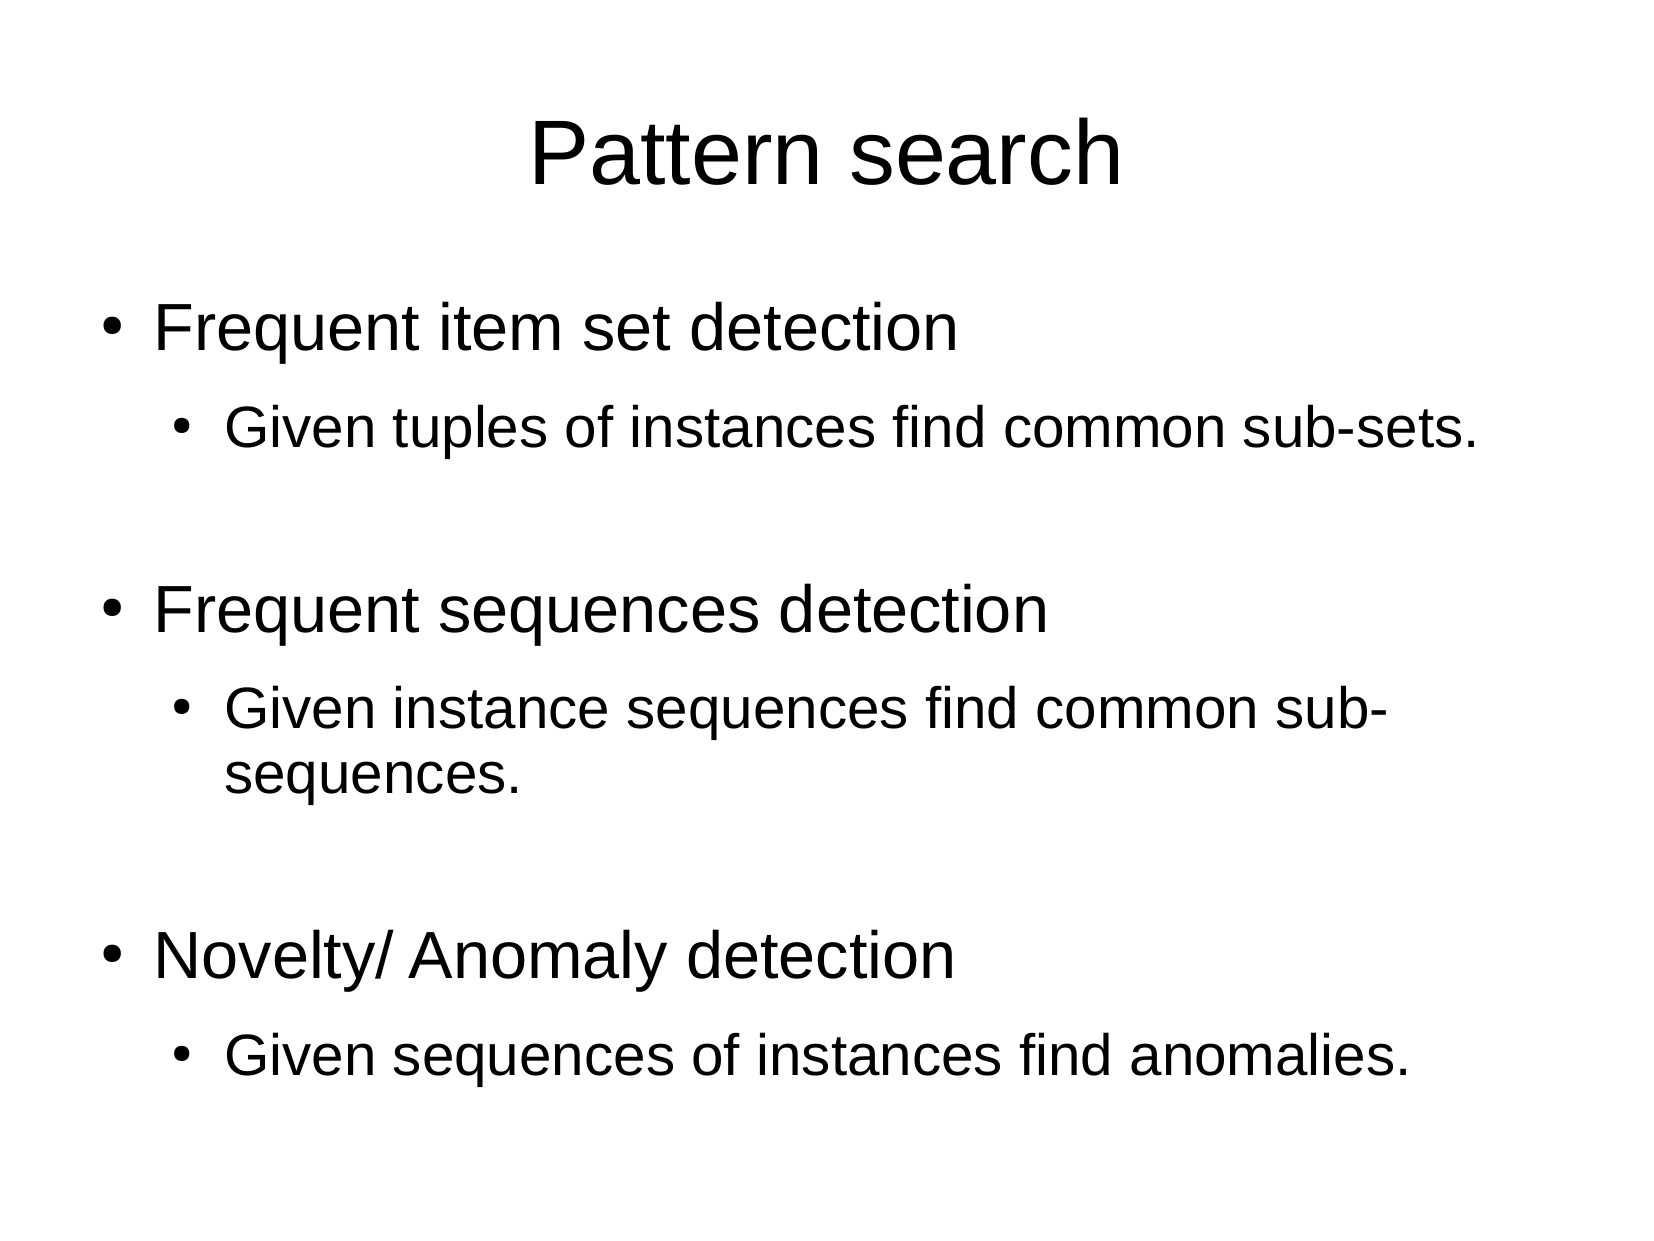

# Pattern search
Frequent item set detection
Given tuples of instances find common sub-sets.
Frequent sequences detection
Given instance sequences find common sub-sequences.
Novelty/ Anomaly detection
Given sequences of instances find anomalies.